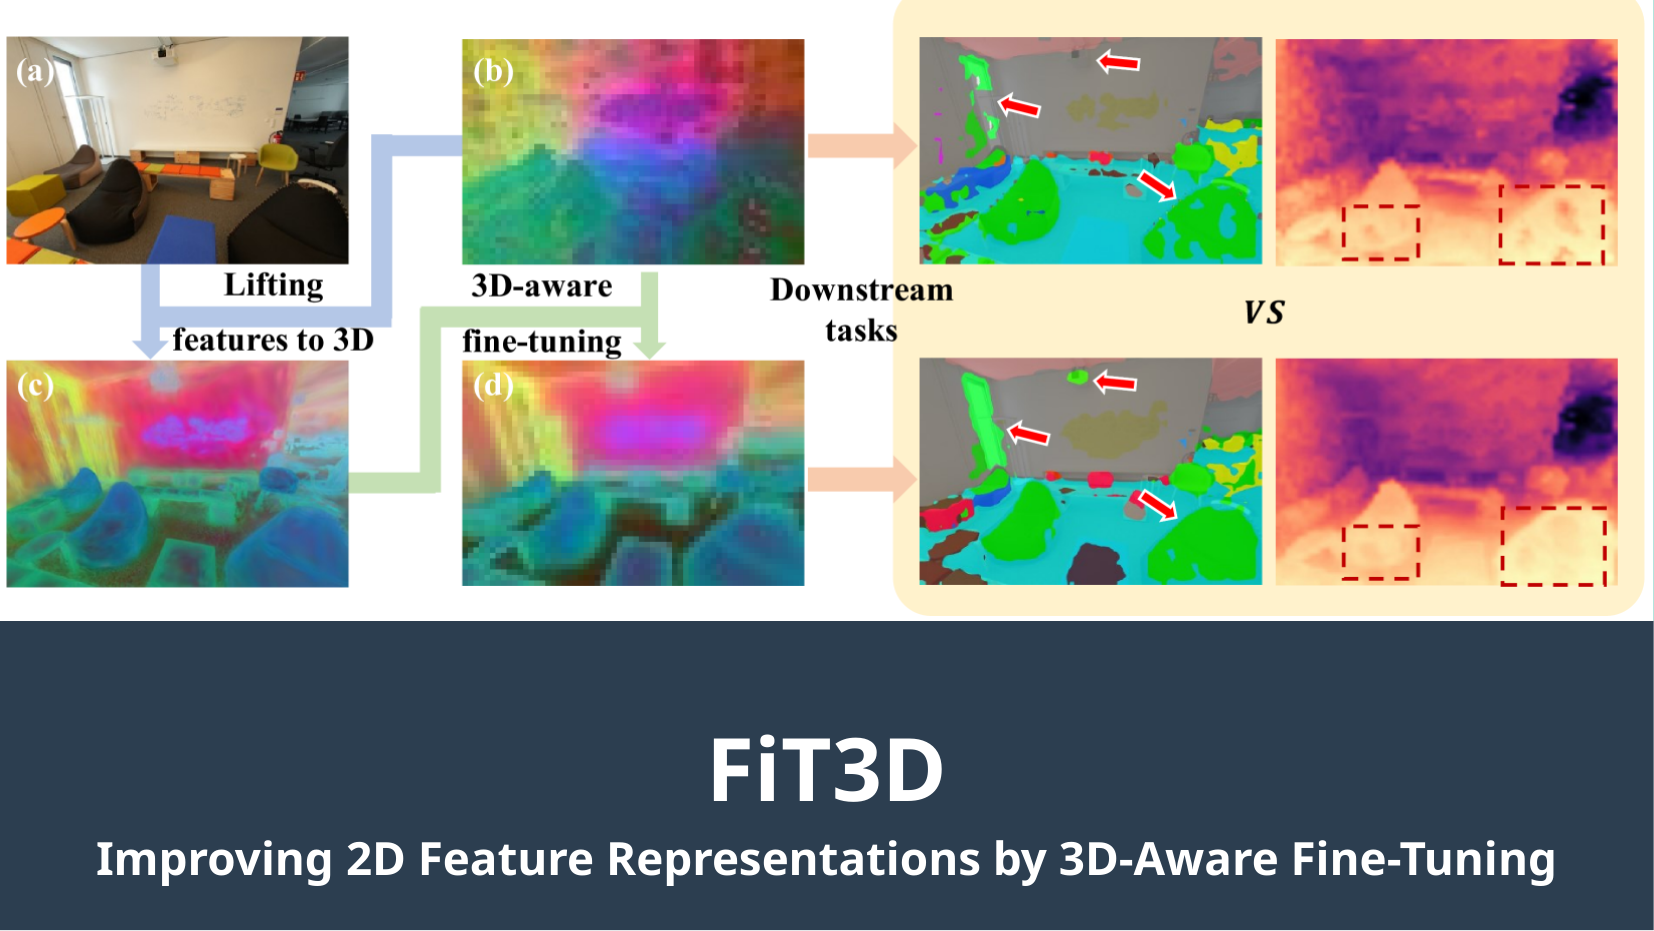

# FiT3D
Improving 2D Feature Representations by 3D-Aware Fine-Tuning